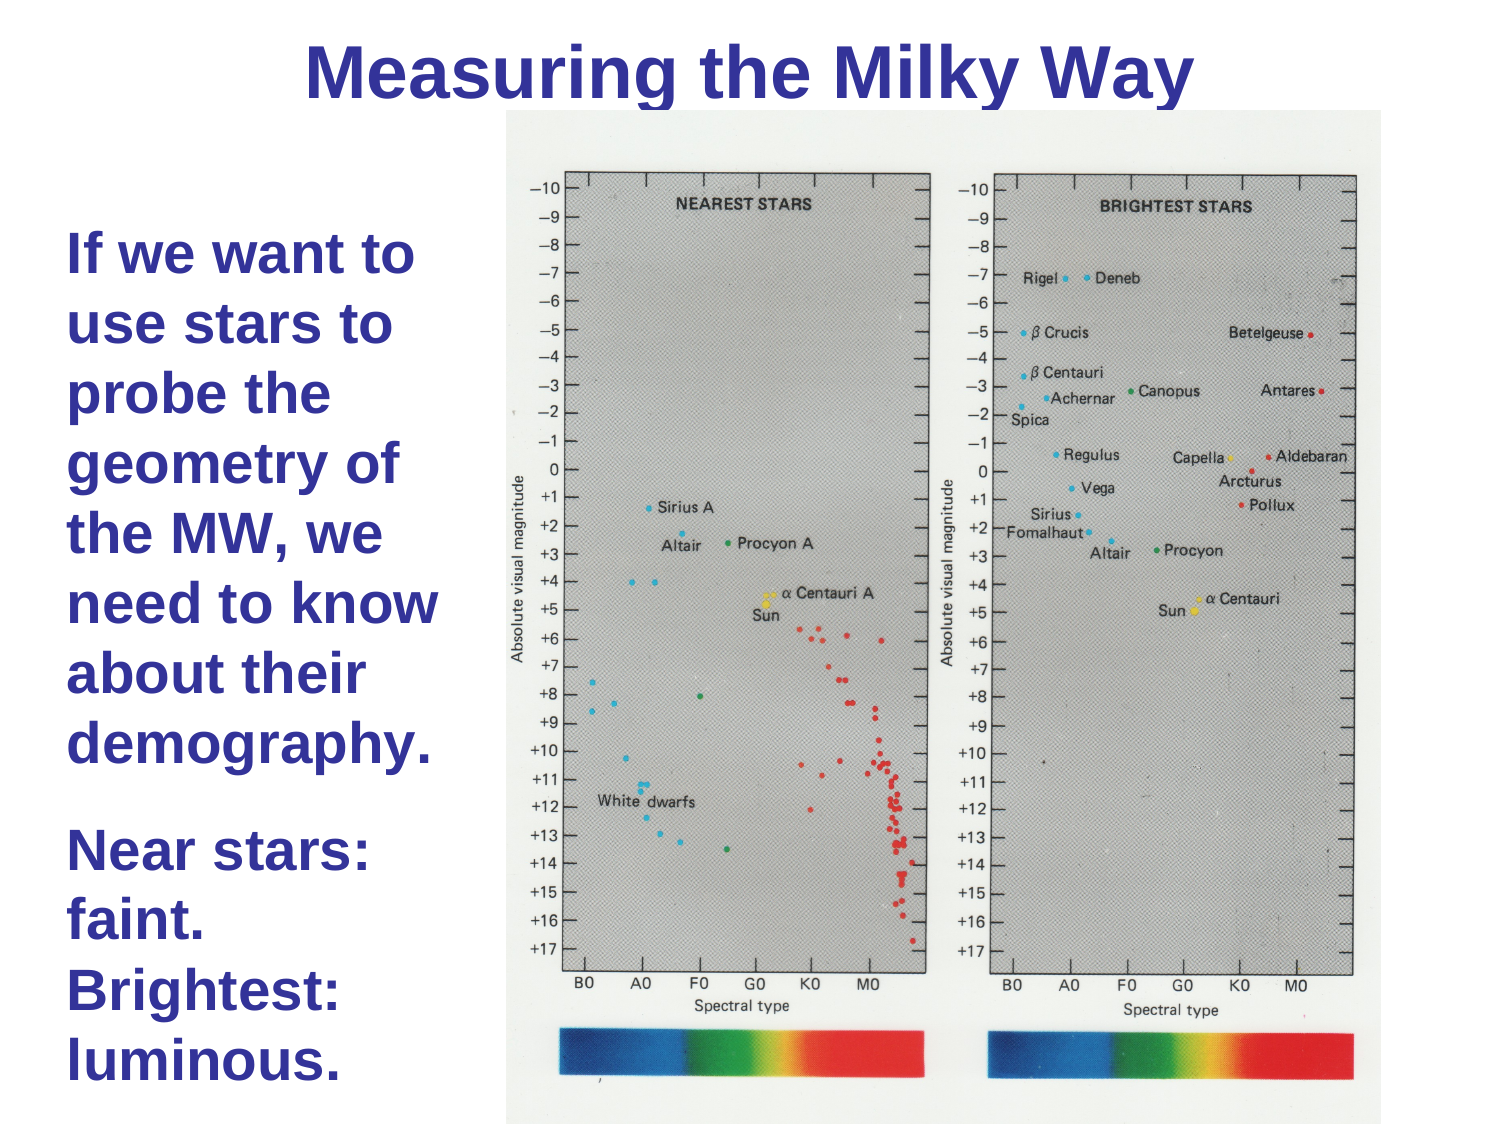

# Measuring the Milky Way
If we want to use stars to probe the geometry of the MW, we need to know about their demography.
Near stars: faint.
Brightest: luminous.